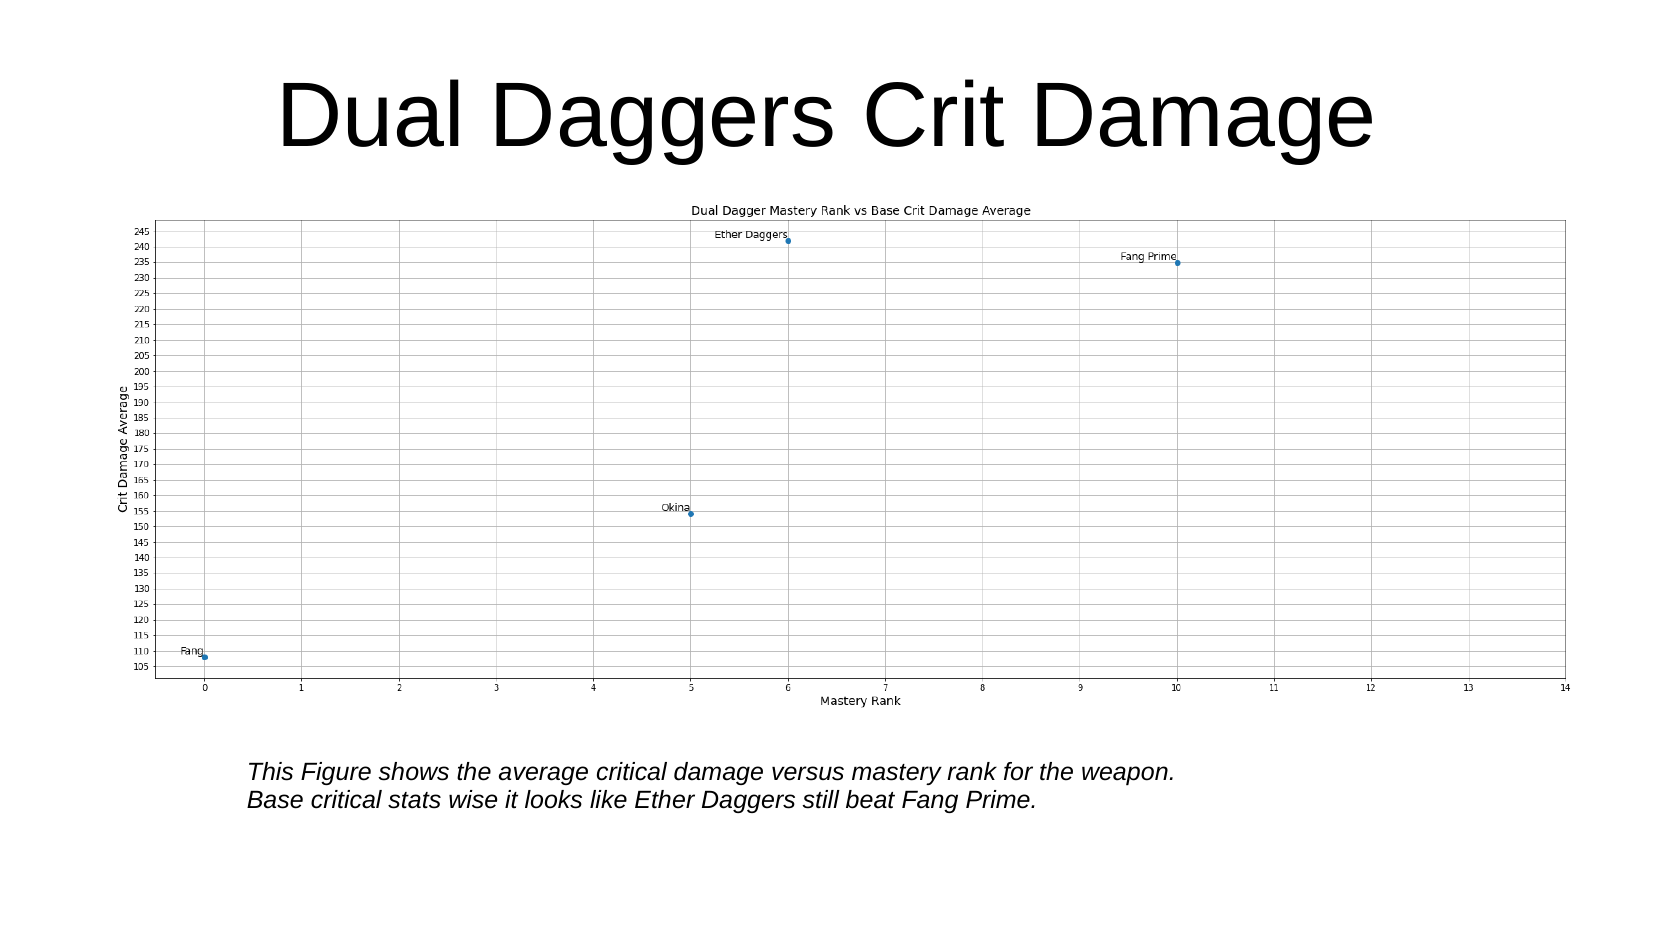

# Dual Daggers Crit Damage
This Figure shows the average critical damage versus mastery rank for the weapon. Base critical stats wise it looks like Ether Daggers still beat Fang Prime.